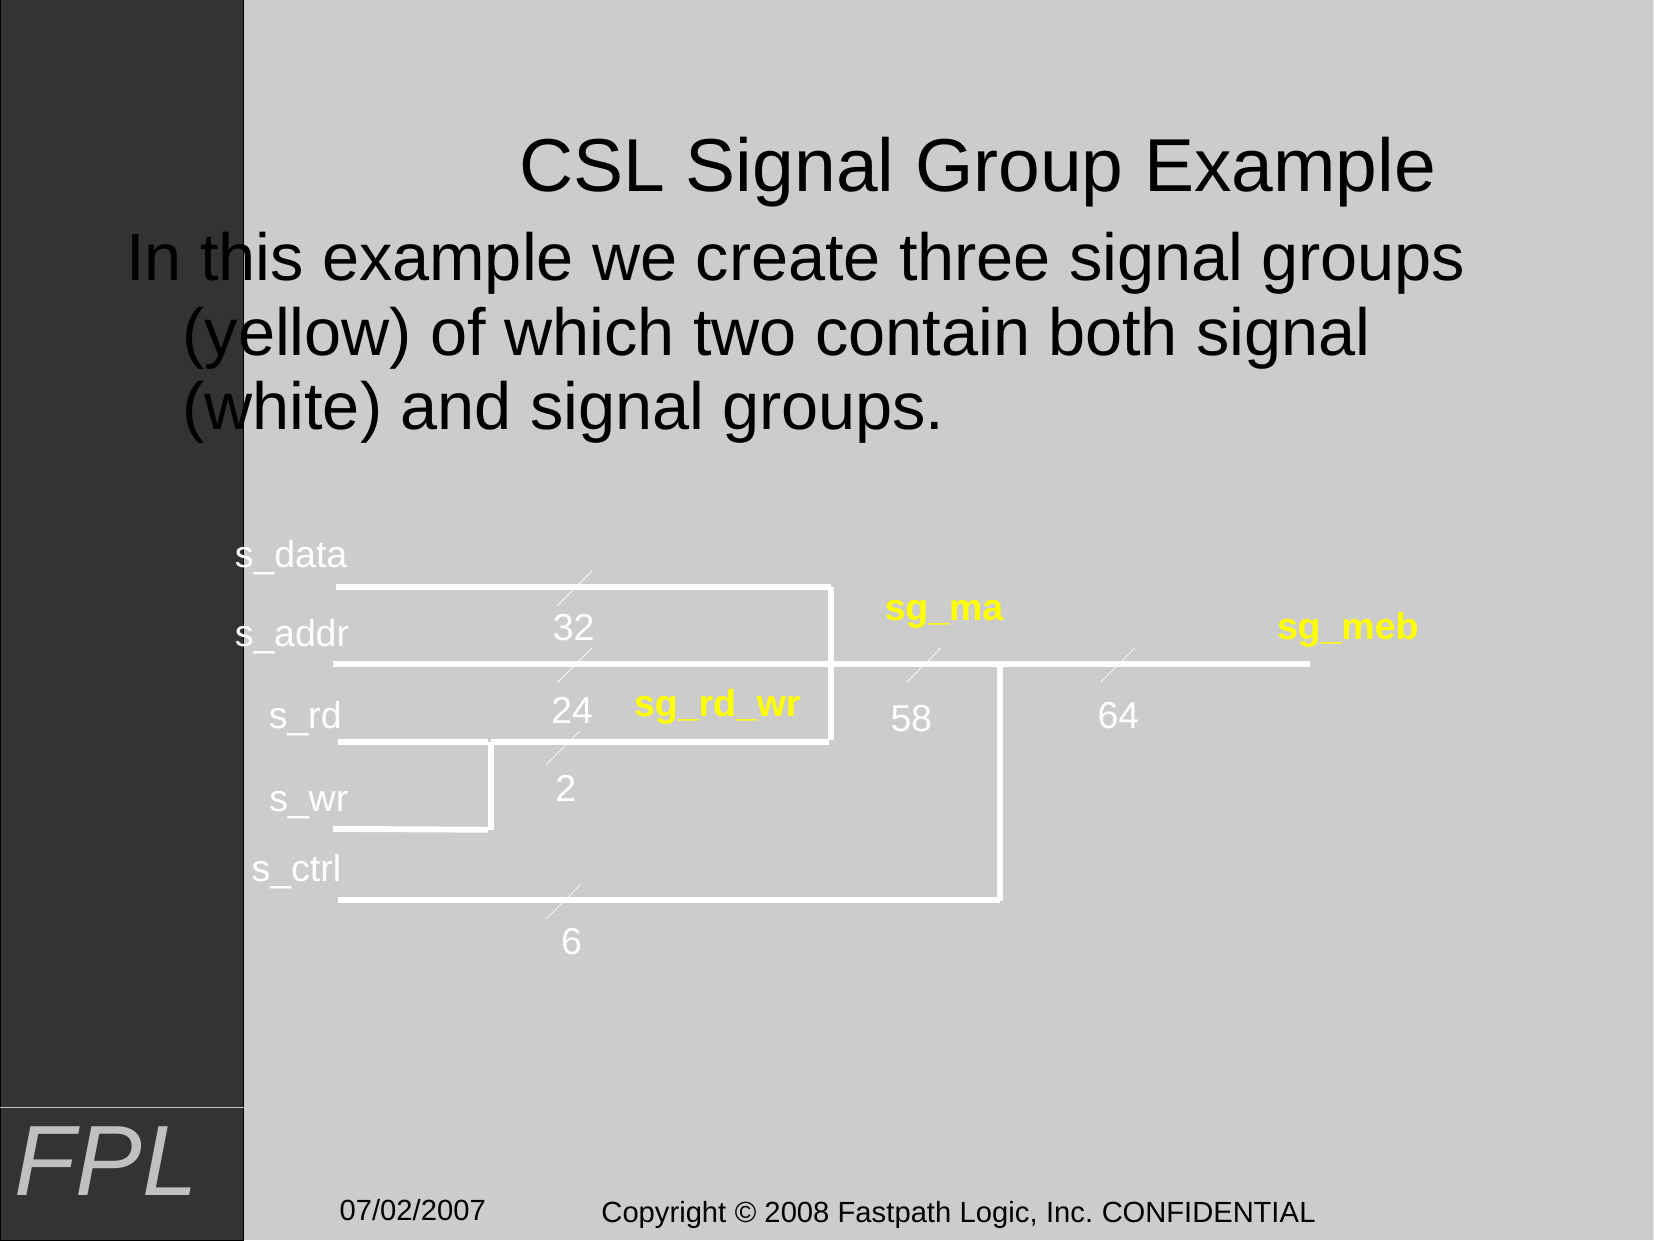

# CSL Signal Group Example
In this example we create three signal groups (yellow) of which two contain both signal (white) and signal groups.
s_data
sg_ma
sg_meb
32
s_addr
sg_rd_wr
24
64
s_rd
58
 2
s_wr
s_ctrl
6
07/02/2007
© 2007 FASTPATH LOGIC INC.